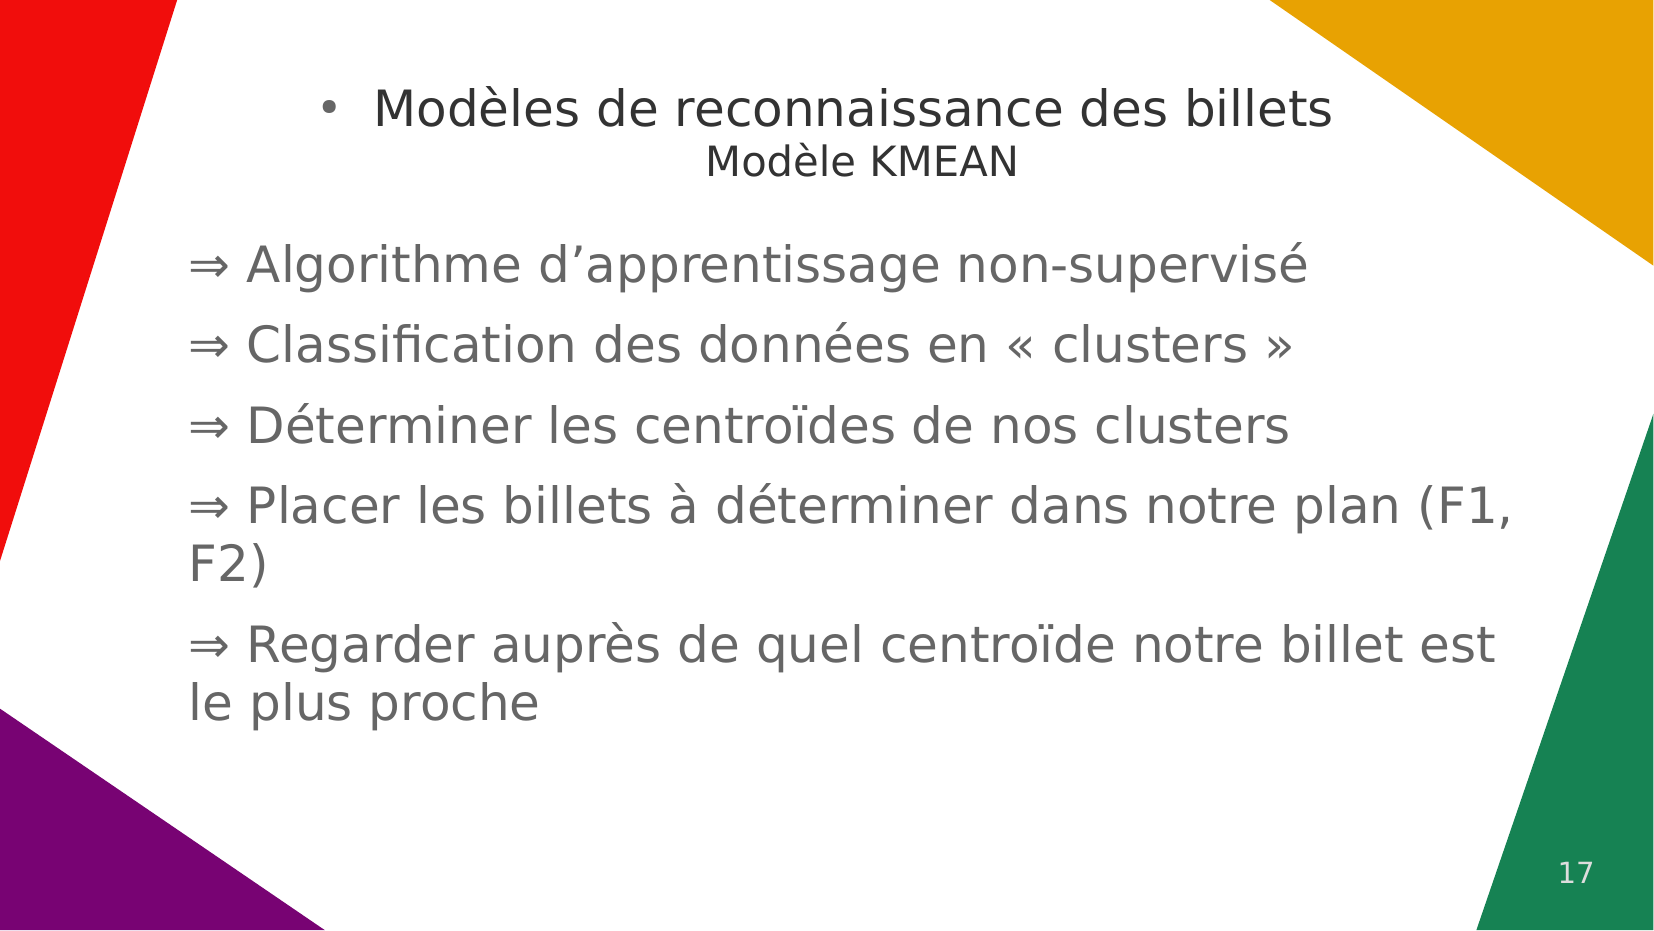

# Modèles de reconnaissance des billets Modèle KMEAN
⇒ Algorithme d’apprentissage non-supervisé
⇒ Classification des données en « clusters »
⇒ Déterminer les centroïdes de nos clusters
⇒ Placer les billets à déterminer dans notre plan (F1, F2)
⇒ Regarder auprès de quel centroïde notre billet est le plus proche
17